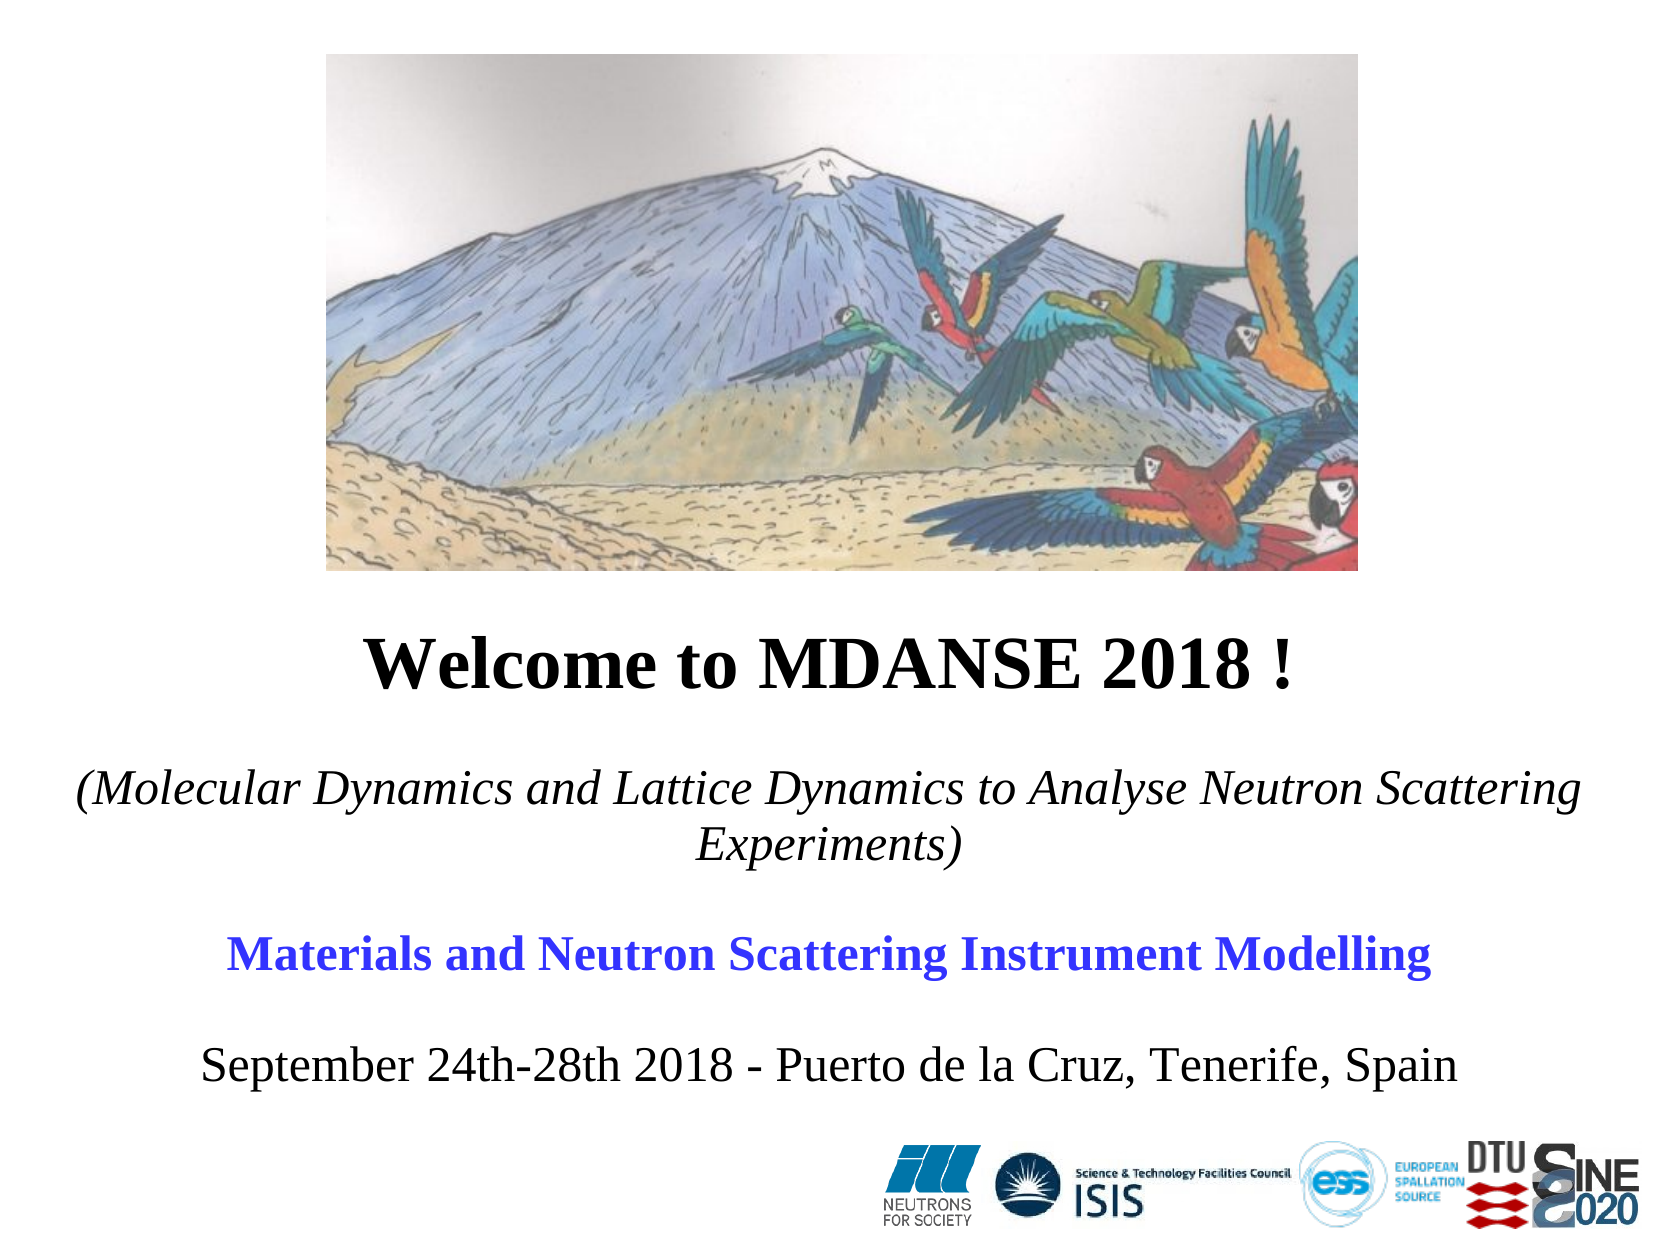

Welcome to MDANSE 2018 !
(Molecular Dynamics and Lattice Dynamics to Analyse Neutron Scattering Experiments)
Materials and Neutron Scattering Instrument Modelling
September 24th-28th 2018 - Puerto de la Cruz, Tenerife​, Spain